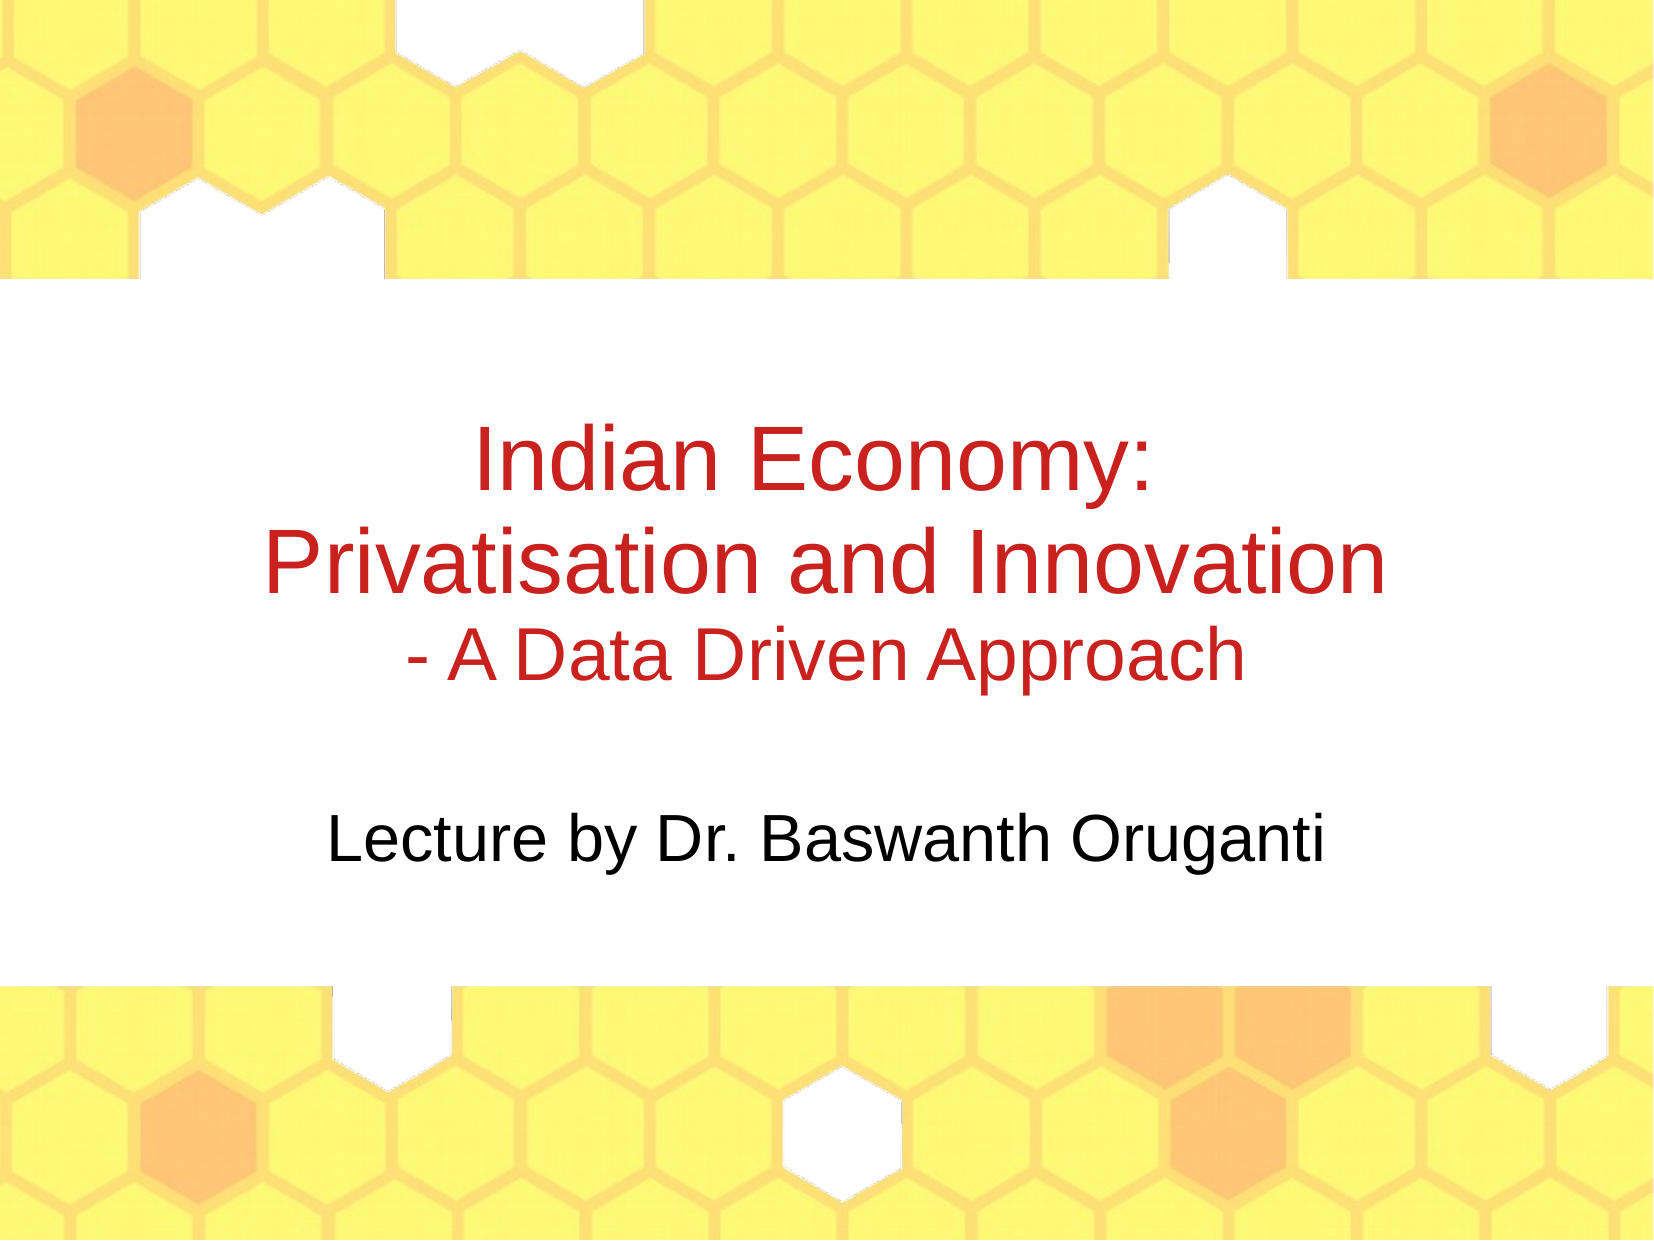

# Indian Economy: Privatisation and Innovation - A Data Driven Approach
Lecture by Dr. Baswanth Oruganti